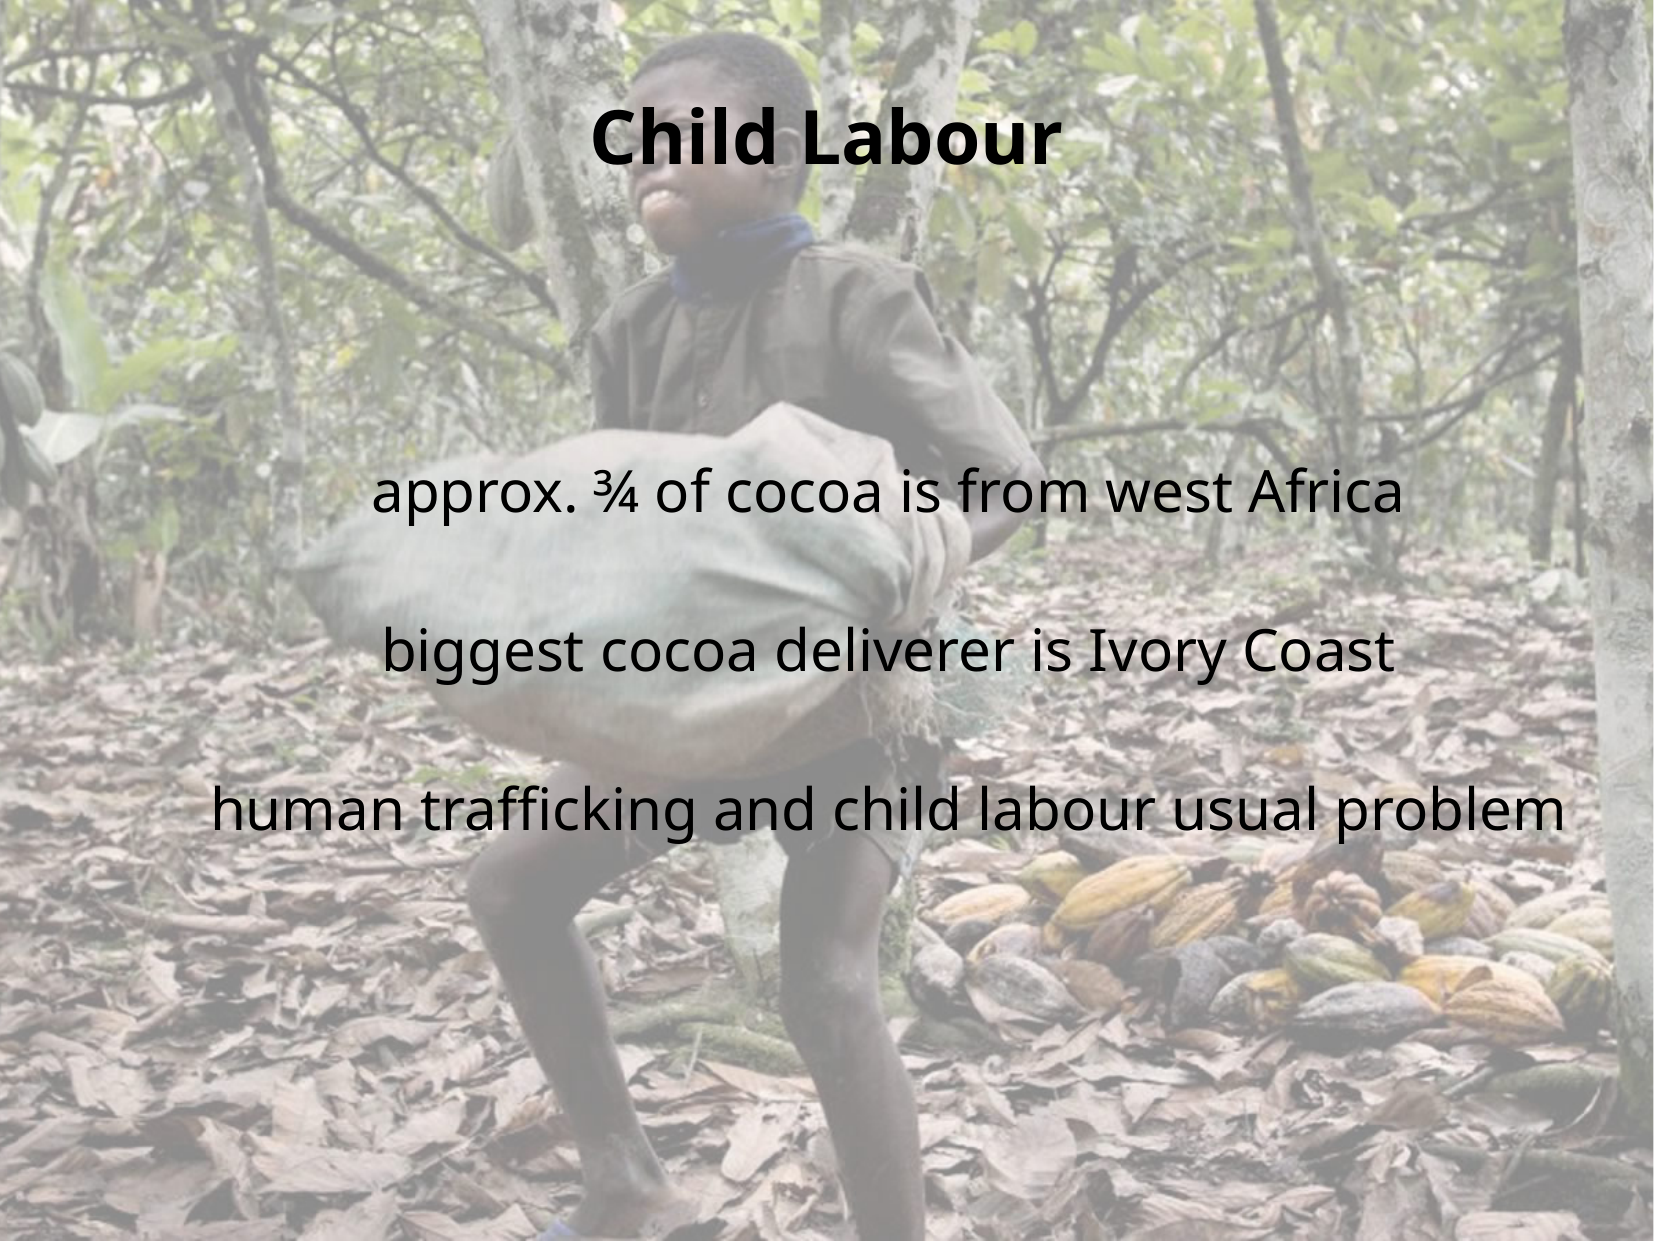

Child Labour
approx. ¾ of cocoa is from west Africa
biggest cocoa deliverer is Ivory Coast
human trafficking and child labour usual problem